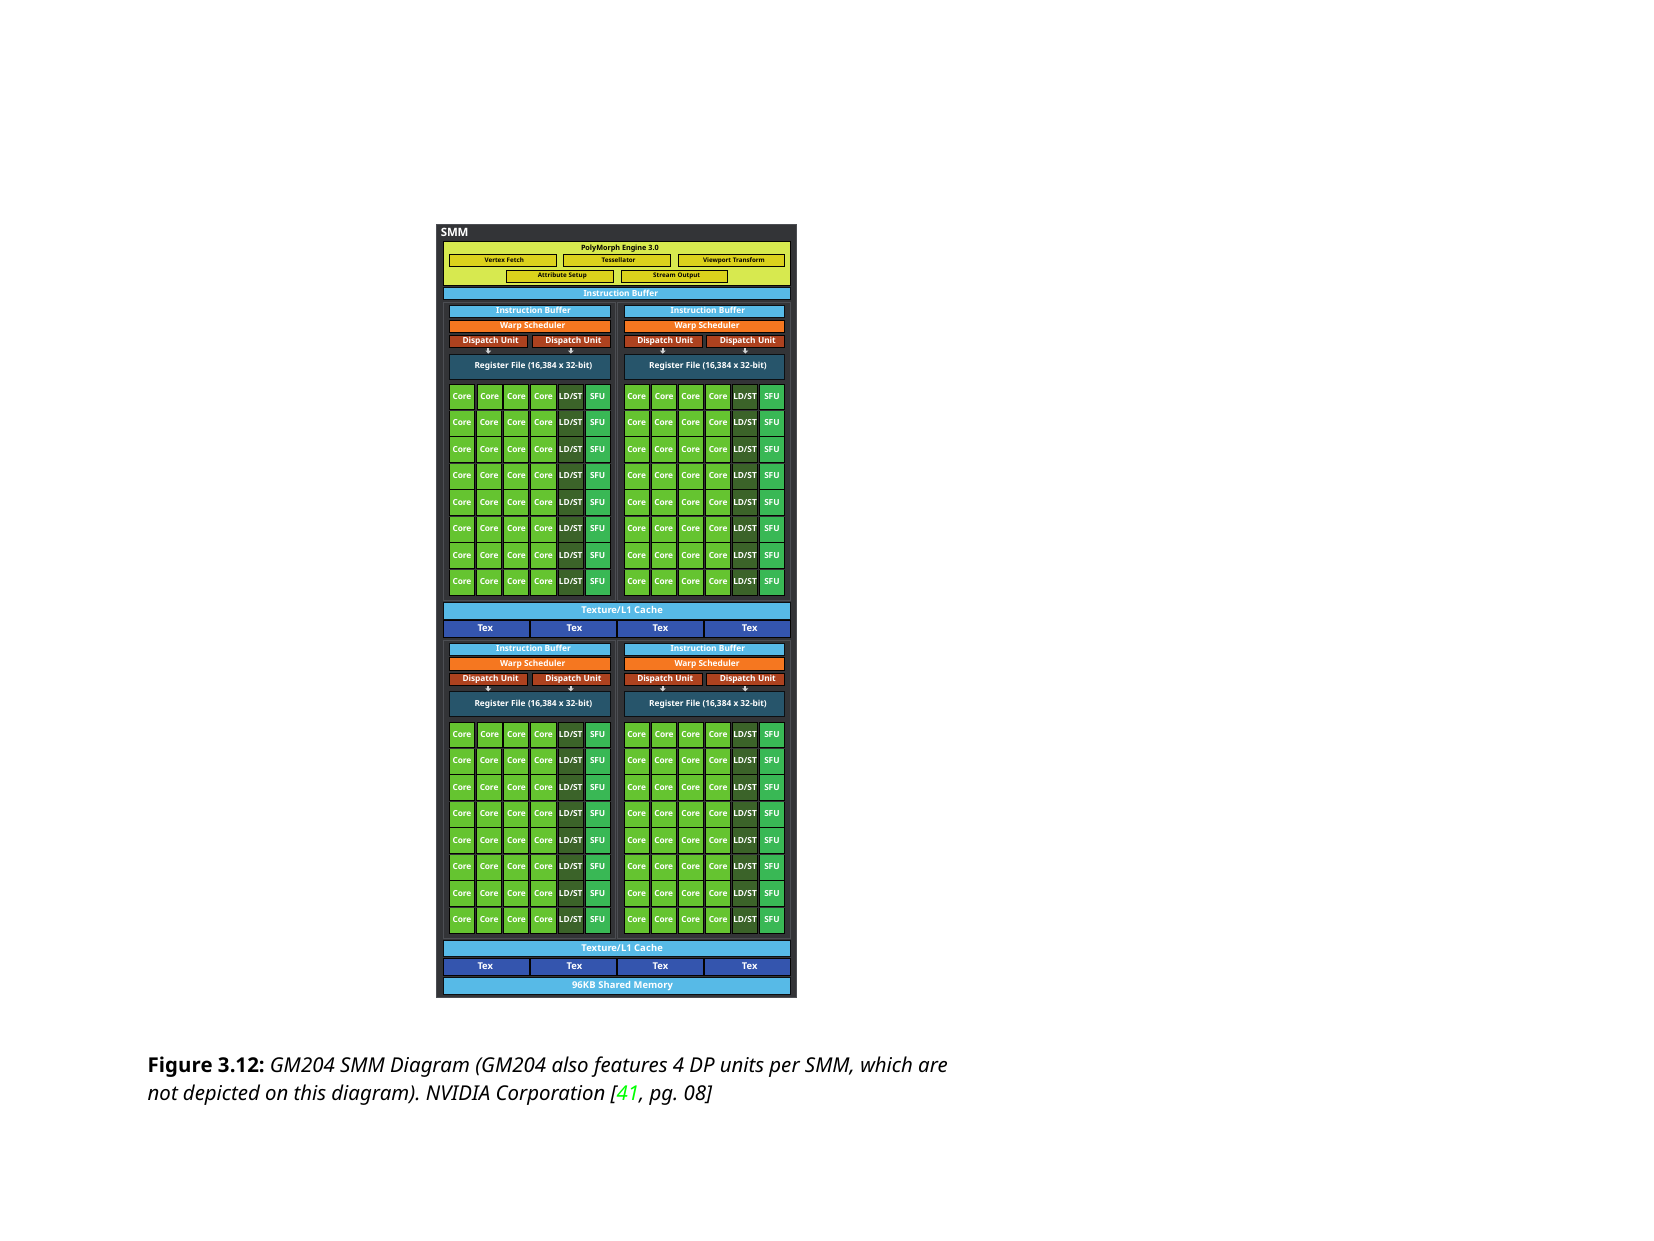

SMM
PolyMorph Engine 3.0
Vertex Fetch
Tessellator
Viewport Transform
Attribute Setup
Stream Output
Instruction Buffer
Instruction Buffer
Instruction Buffer
Warp Scheduler
Warp Scheduler
Dispatch Unit
Dispatch Unit
Dispatch Unit
Dispatch Unit
Register File (16,384 x 32-bit)
Register File (16,384 x 32-bit)
Core
Core
Core
Core
LD/ST
SFU
Core
Core
Core
Core
LD/ST
SFU
Core
Core
Core
Core
LD/ST
SFU
Core
Core
Core
Core
LD/ST
SFU
Core
Core
Core
Core
LD/ST
SFU
Core
Core
Core
Core
LD/ST
SFU
Core
Core
Core
Core
LD/ST
SFU
Core
Core
Core
Core
LD/ST
SFU
Core
Core
Core
Core
LD/ST
SFU
Core
Core
Core
Core
LD/ST
SFU
Core
Core
Core
Core
LD/ST
SFU
Core
Core
Core
Core
LD/ST
SFU
Core
Core
Core
Core
LD/ST
SFU
Core
Core
Core
Core
LD/ST
SFU
Core
Core
Core
Core
LD/ST
SFU
Core
Core
Core
Core
LD/ST
SFU
Texture/L1 Cache
Tex
Tex
Tex
Tex
Instruction Buffer
Instruction Buffer
Warp Scheduler
Warp Scheduler
Dispatch Unit
Dispatch Unit
Dispatch Unit
Dispatch Unit
Register File (16,384 x 32-bit)
Register File (16,384 x 32-bit)
Core
Core
Core
Core
LD/ST
SFU
Core
Core
Core
Core
LD/ST
SFU
Core
Core
Core
Core
LD/ST
SFU
Core
Core
Core
Core
LD/ST
SFU
Core
Core
Core
Core
LD/ST
SFU
Core
Core
Core
Core
LD/ST
SFU
Core
Core
Core
Core
LD/ST
SFU
Core
Core
Core
Core
LD/ST
SFU
Core
Core
Core
Core
LD/ST
SFU
Core
Core
Core
Core
LD/ST
SFU
Core
Core
Core
Core
LD/ST
SFU
Core
Core
Core
Core
LD/ST
SFU
Core
Core
Core
Core
LD/ST
SFU
Core
Core
Core
Core
LD/ST
SFU
Core
Core
Core
Core
LD/ST
SFU
Core
Core
Core
Core
LD/ST
SFU
Texture/L1 Cache
Tex
Tex
Tex
Tex
96KB Shared Memory
Figure 3.12: GM204 SMM Diagram (GM204 also features 4 DP units per SMM, which are
not depicted on this diagram). NVIDIA Corporation [41, pg. 08]